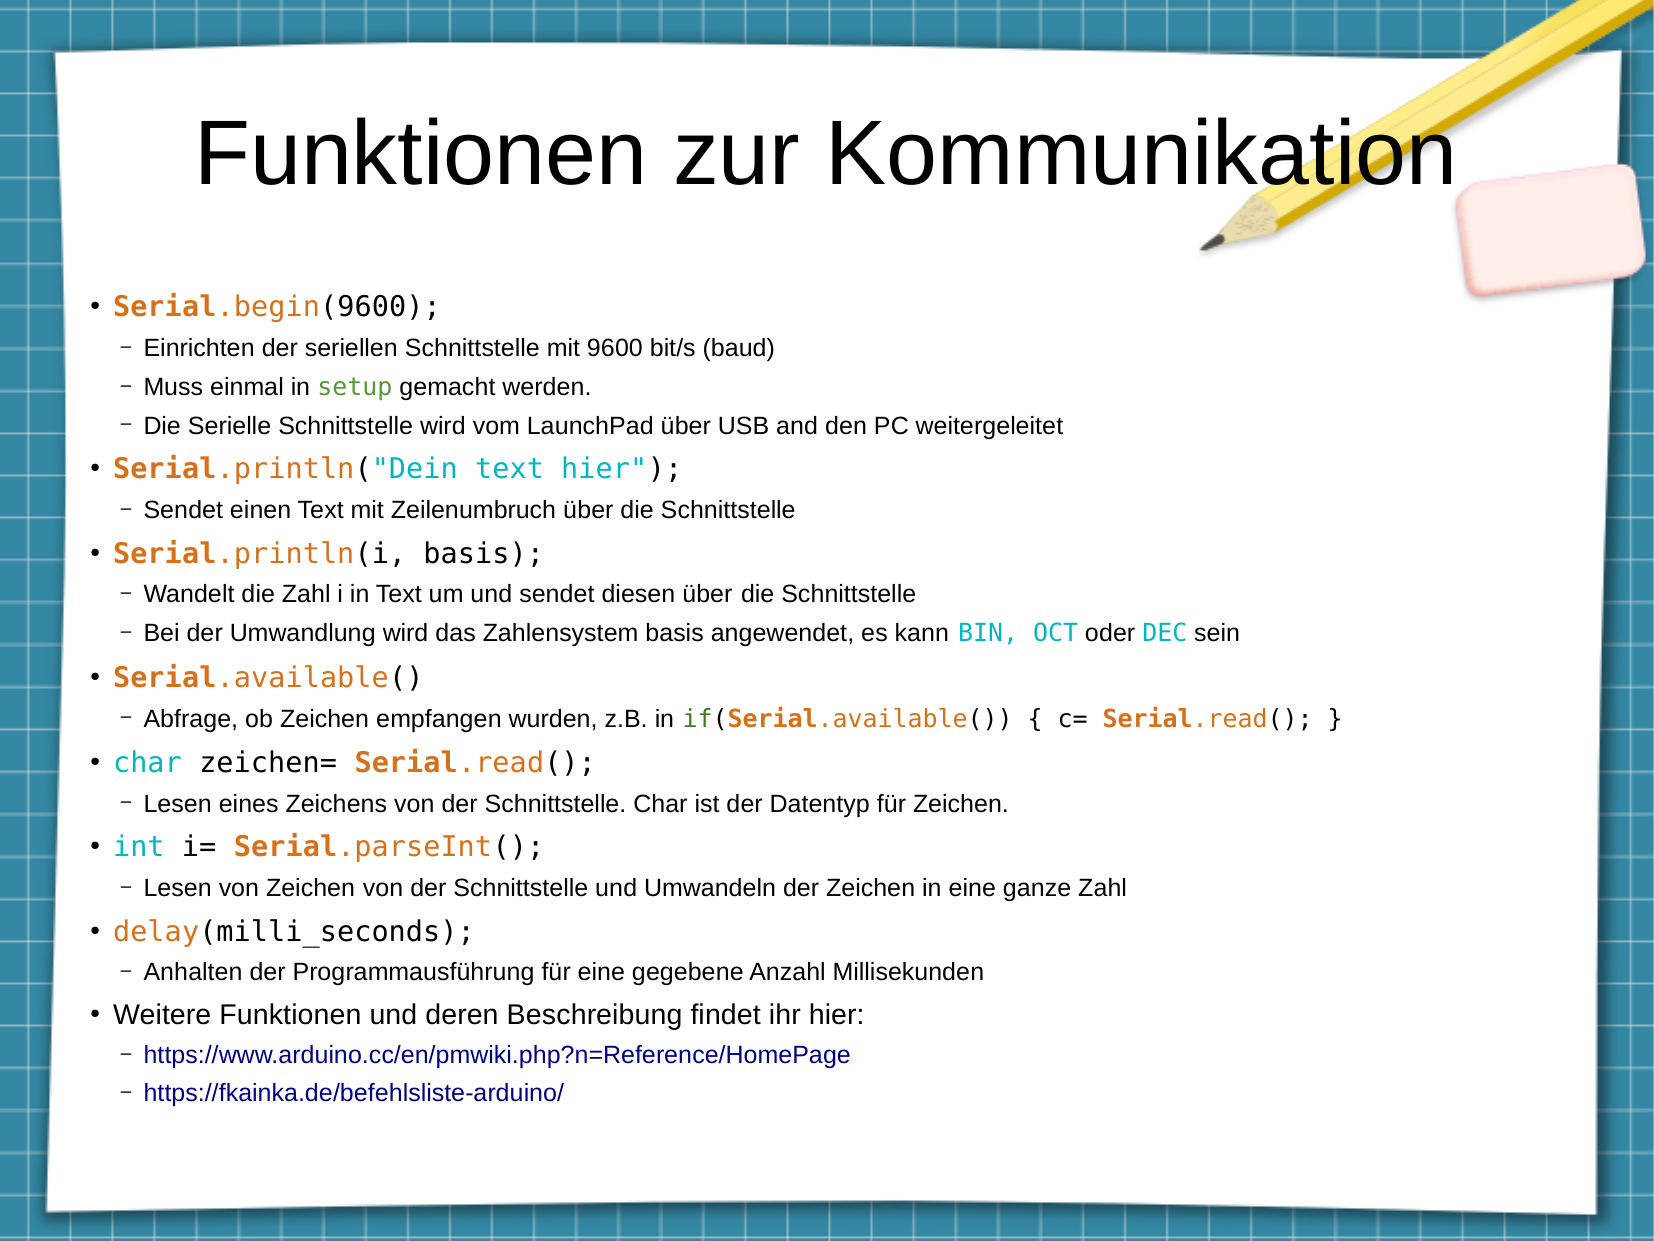

# Funktionen zur Kommunikation
Serial.begin(9600);
Einrichten der seriellen Schnittstelle mit 9600 bit/s (baud)
Muss einmal in setup gemacht werden.
Die Serielle Schnittstelle wird vom LaunchPad über USB and den PC weitergeleitet
Serial.println("Dein text hier");
Sendet einen Text mit Zeilenumbruch über die Schnittstelle
Serial.println(i, basis);
Wandelt die Zahl i in Text um und sendet diesen über die Schnittstelle
Bei der Umwandlung wird das Zahlensystem basis angewendet, es kann BIN, OCT oder DEC sein
Serial.available()
Abfrage, ob Zeichen empfangen wurden, z.B. in if(Serial.available()) { c= Serial.read(); }
char zeichen= Serial.read();
Lesen eines Zeichens von der Schnittstelle. Char ist der Datentyp für Zeichen.
int i= Serial.parseInt();
Lesen von Zeichen von der Schnittstelle und Umwandeln der Zeichen in eine ganze Zahl
delay(milli_seconds);
Anhalten der Programmausführung für eine gegebene Anzahl Millisekunden
Weitere Funktionen und deren Beschreibung findet ihr hier:
https://www.arduino.cc/en/pmwiki.php?n=Reference/HomePage
https://fkainka.de/befehlsliste-arduino/